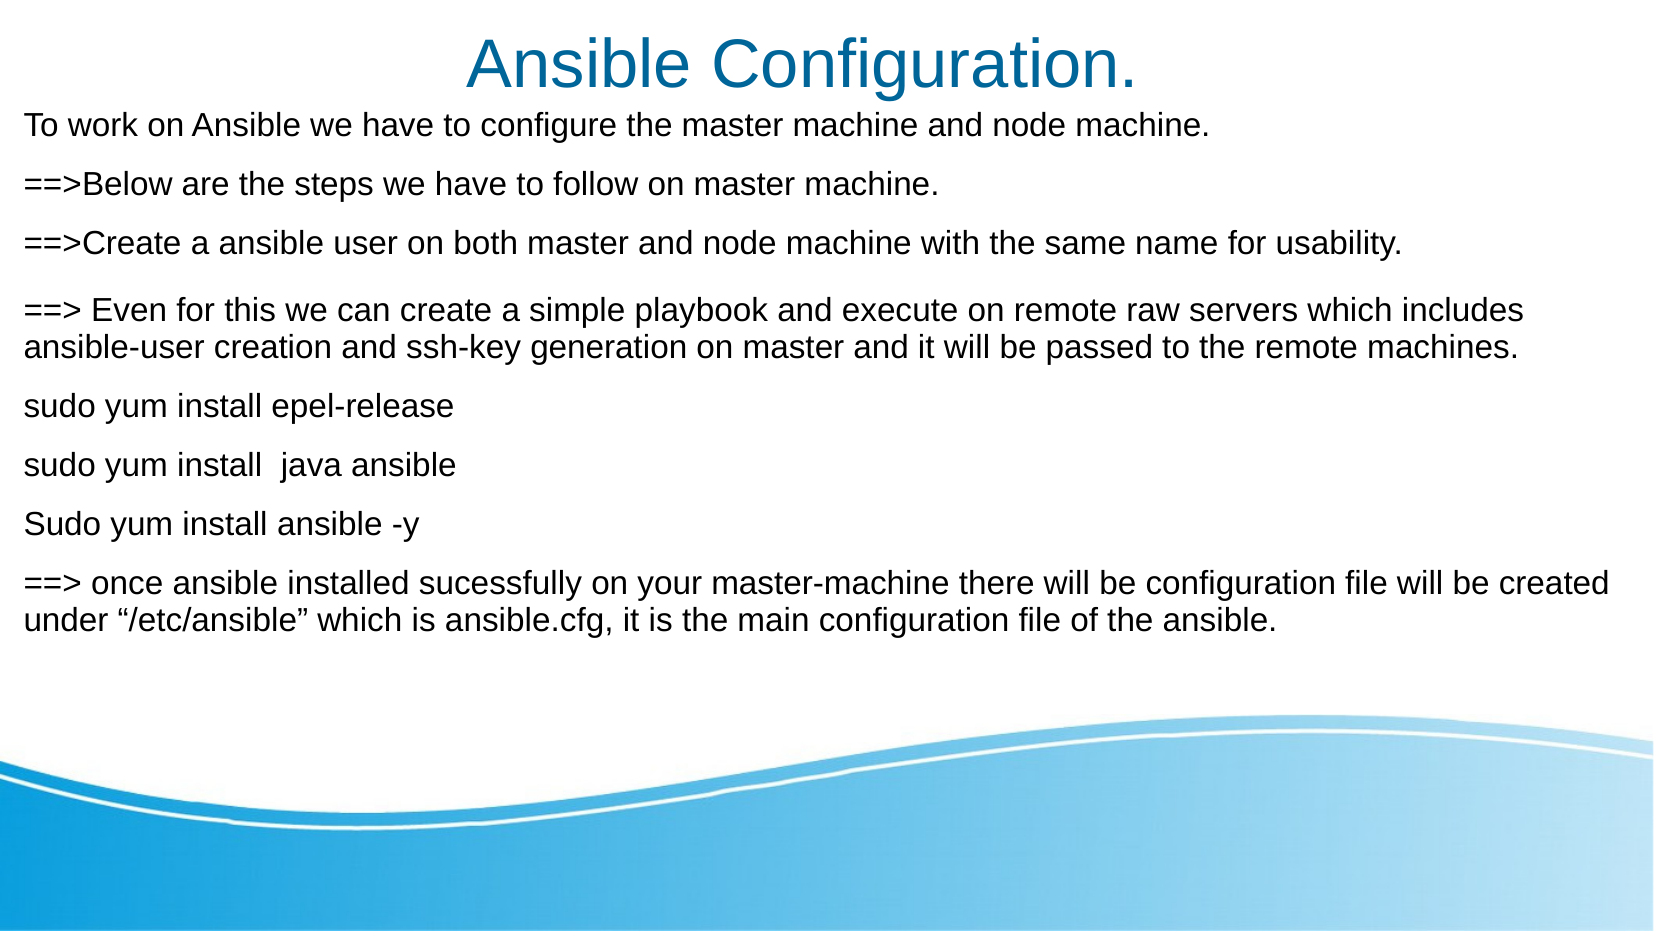

# Ansible Configuration.
To work on Ansible we have to configure the master machine and node machine.
==>Below are the steps we have to follow on master machine.
==>Create a ansible user on both master and node machine with the same name for usability.
==> Even for this we can create a simple playbook and execute on remote raw servers which includes ansible-user creation and ssh-key generation on master and it will be passed to the remote machines.
sudo yum install epel-release
sudo yum install java ansible
Sudo yum install ansible -y
==> once ansible installed sucessfully on your master-machine there will be configuration file will be created under “/etc/ansible” which is ansible.cfg, it is the main configuration file of the ansible.